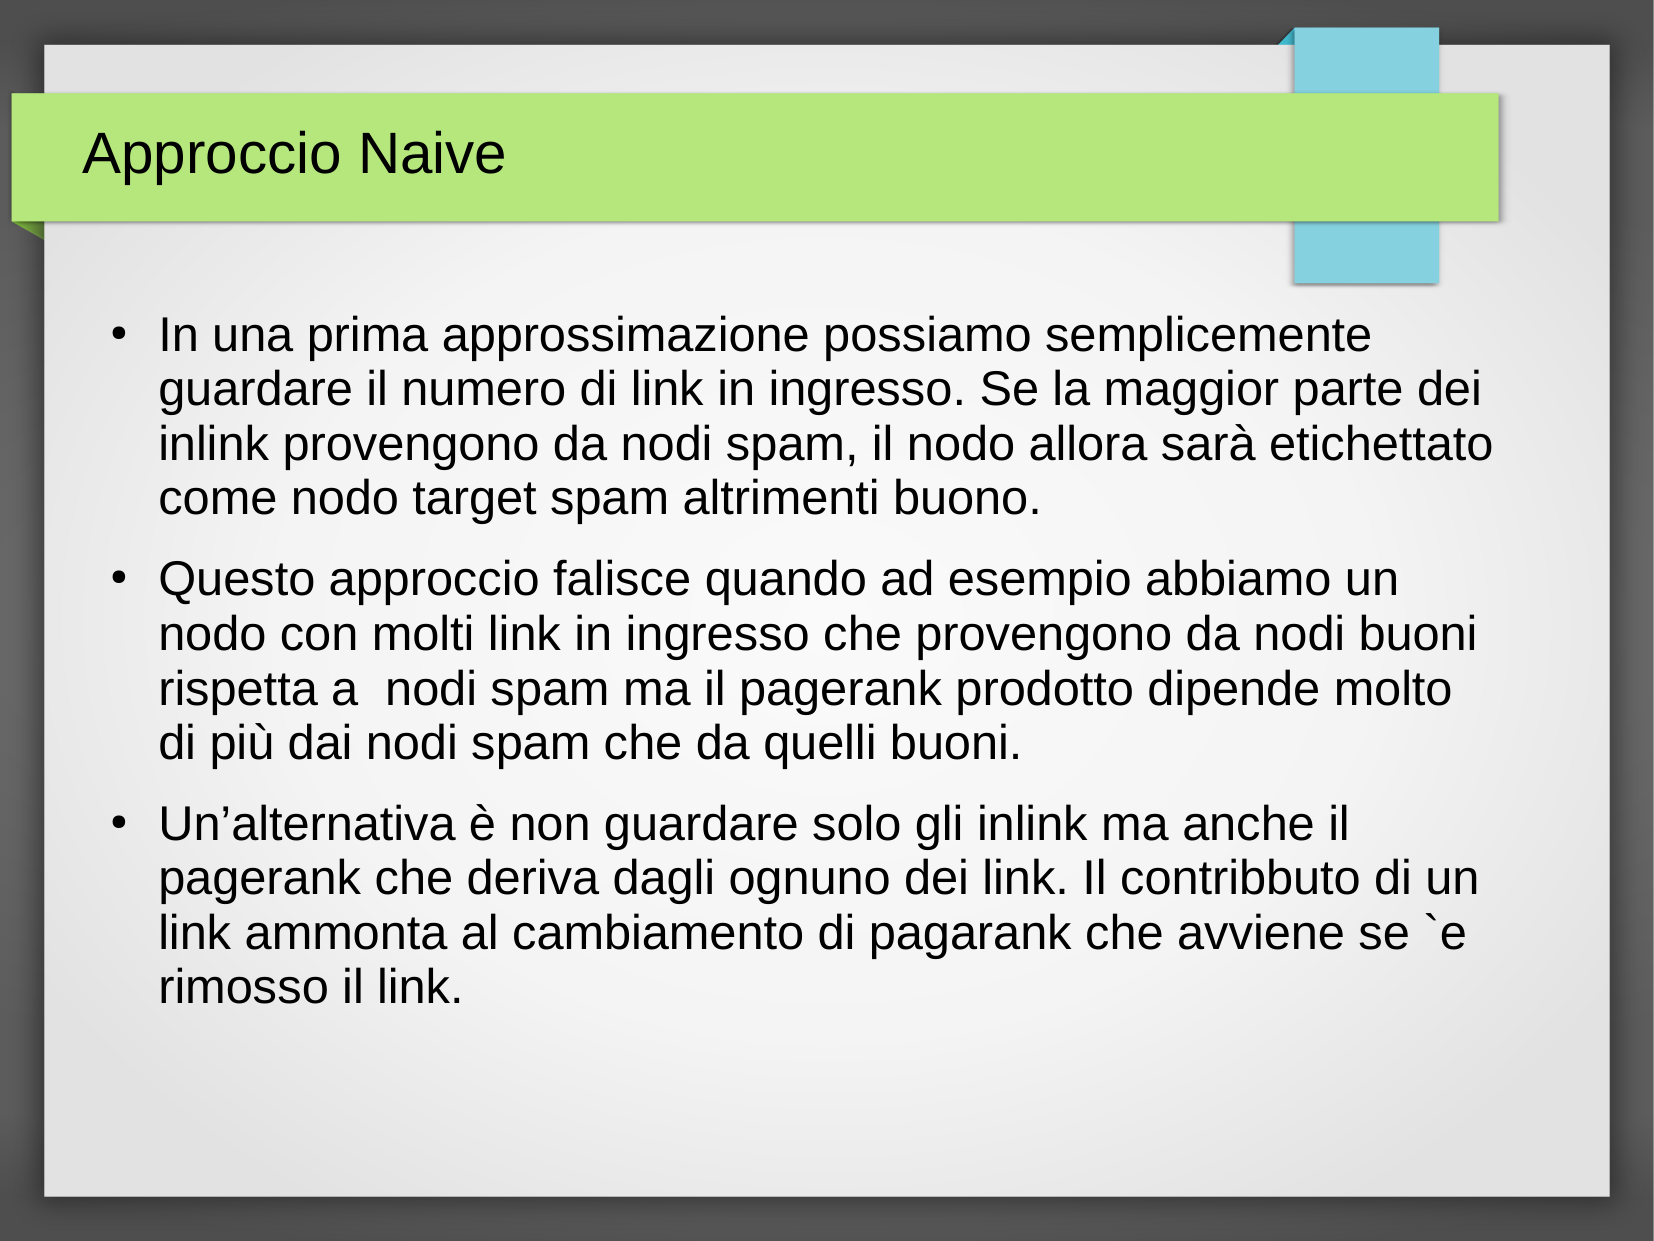

# Approccio Naive
In una prima approssimazione possiamo semplicemente guardare il numero di link in ingresso. Se la maggior parte dei inlink provengono da nodi spam, il nodo allora sarà etichettato come nodo target spam altrimenti buono.
Questo approccio falisce quando ad esempio abbiamo un nodo con molti link in ingresso che provengono da nodi buoni rispetta a nodi spam ma il pagerank prodotto dipende molto di più dai nodi spam che da quelli buoni.
Un’alternativa è non guardare solo gli inlink ma anche il pagerank che deriva dagli ognuno dei link. Il contribbuto di un link ammonta al cambiamento di pagarank che avviene se `e rimosso il link.